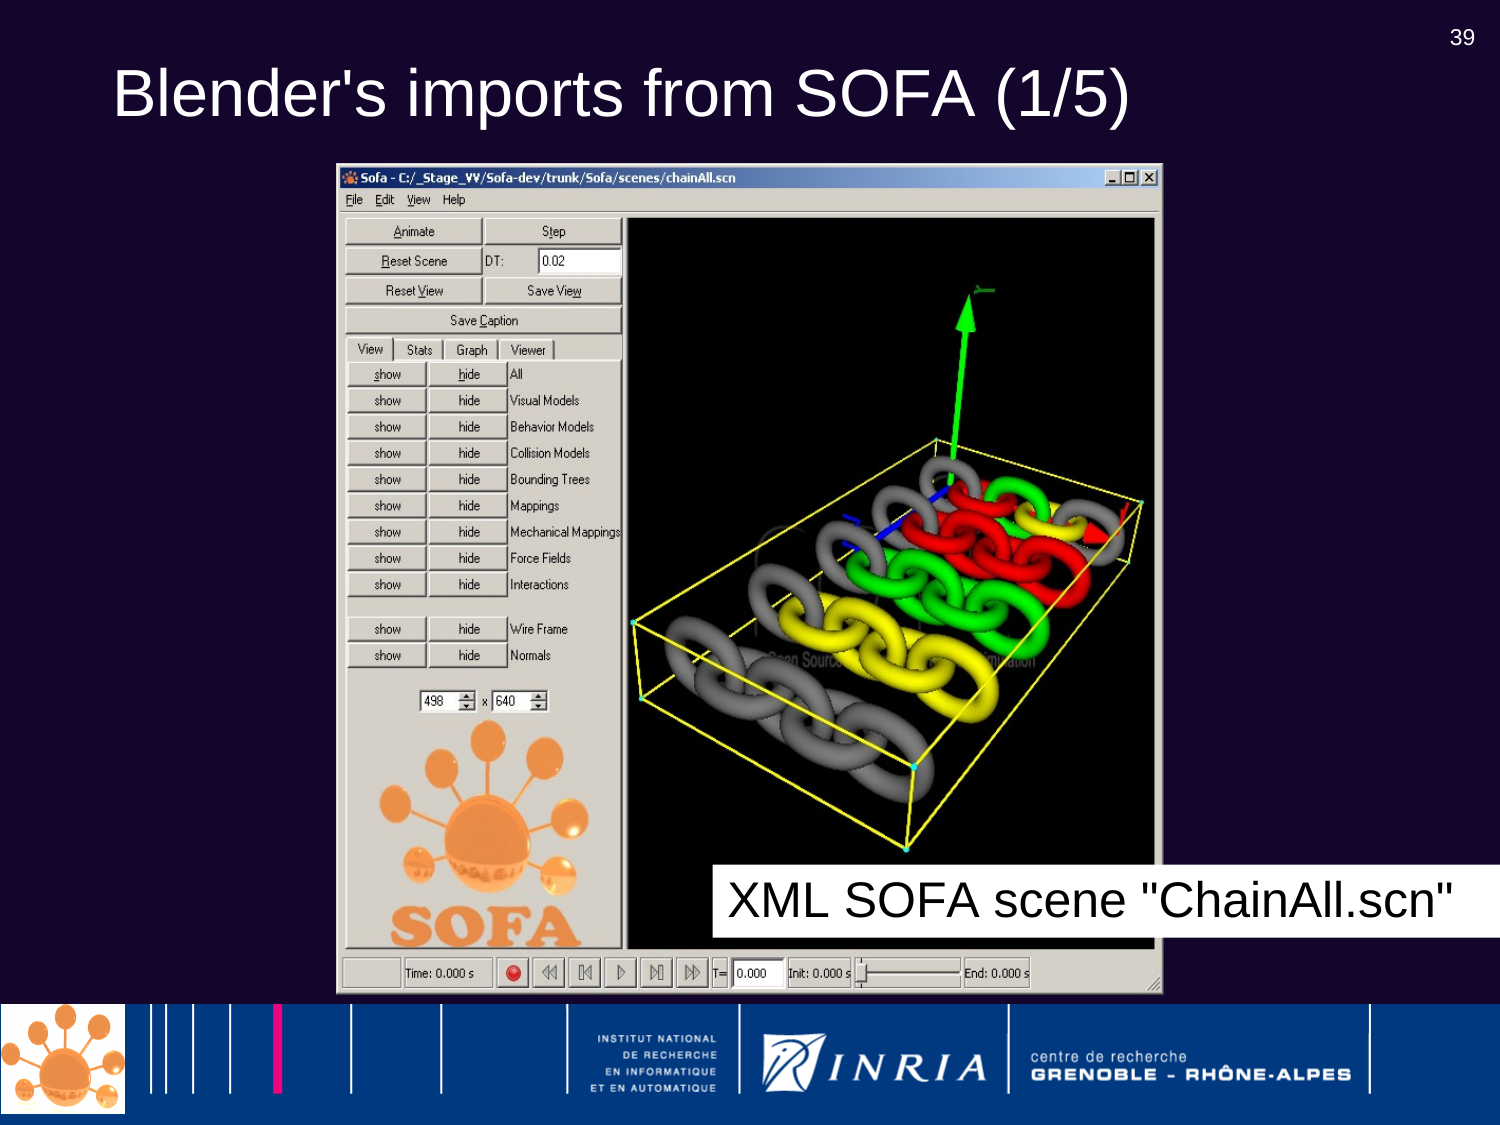

# Blender's imports from SOFA (1/5)
XML SOFA scene "ChainAll.scn"